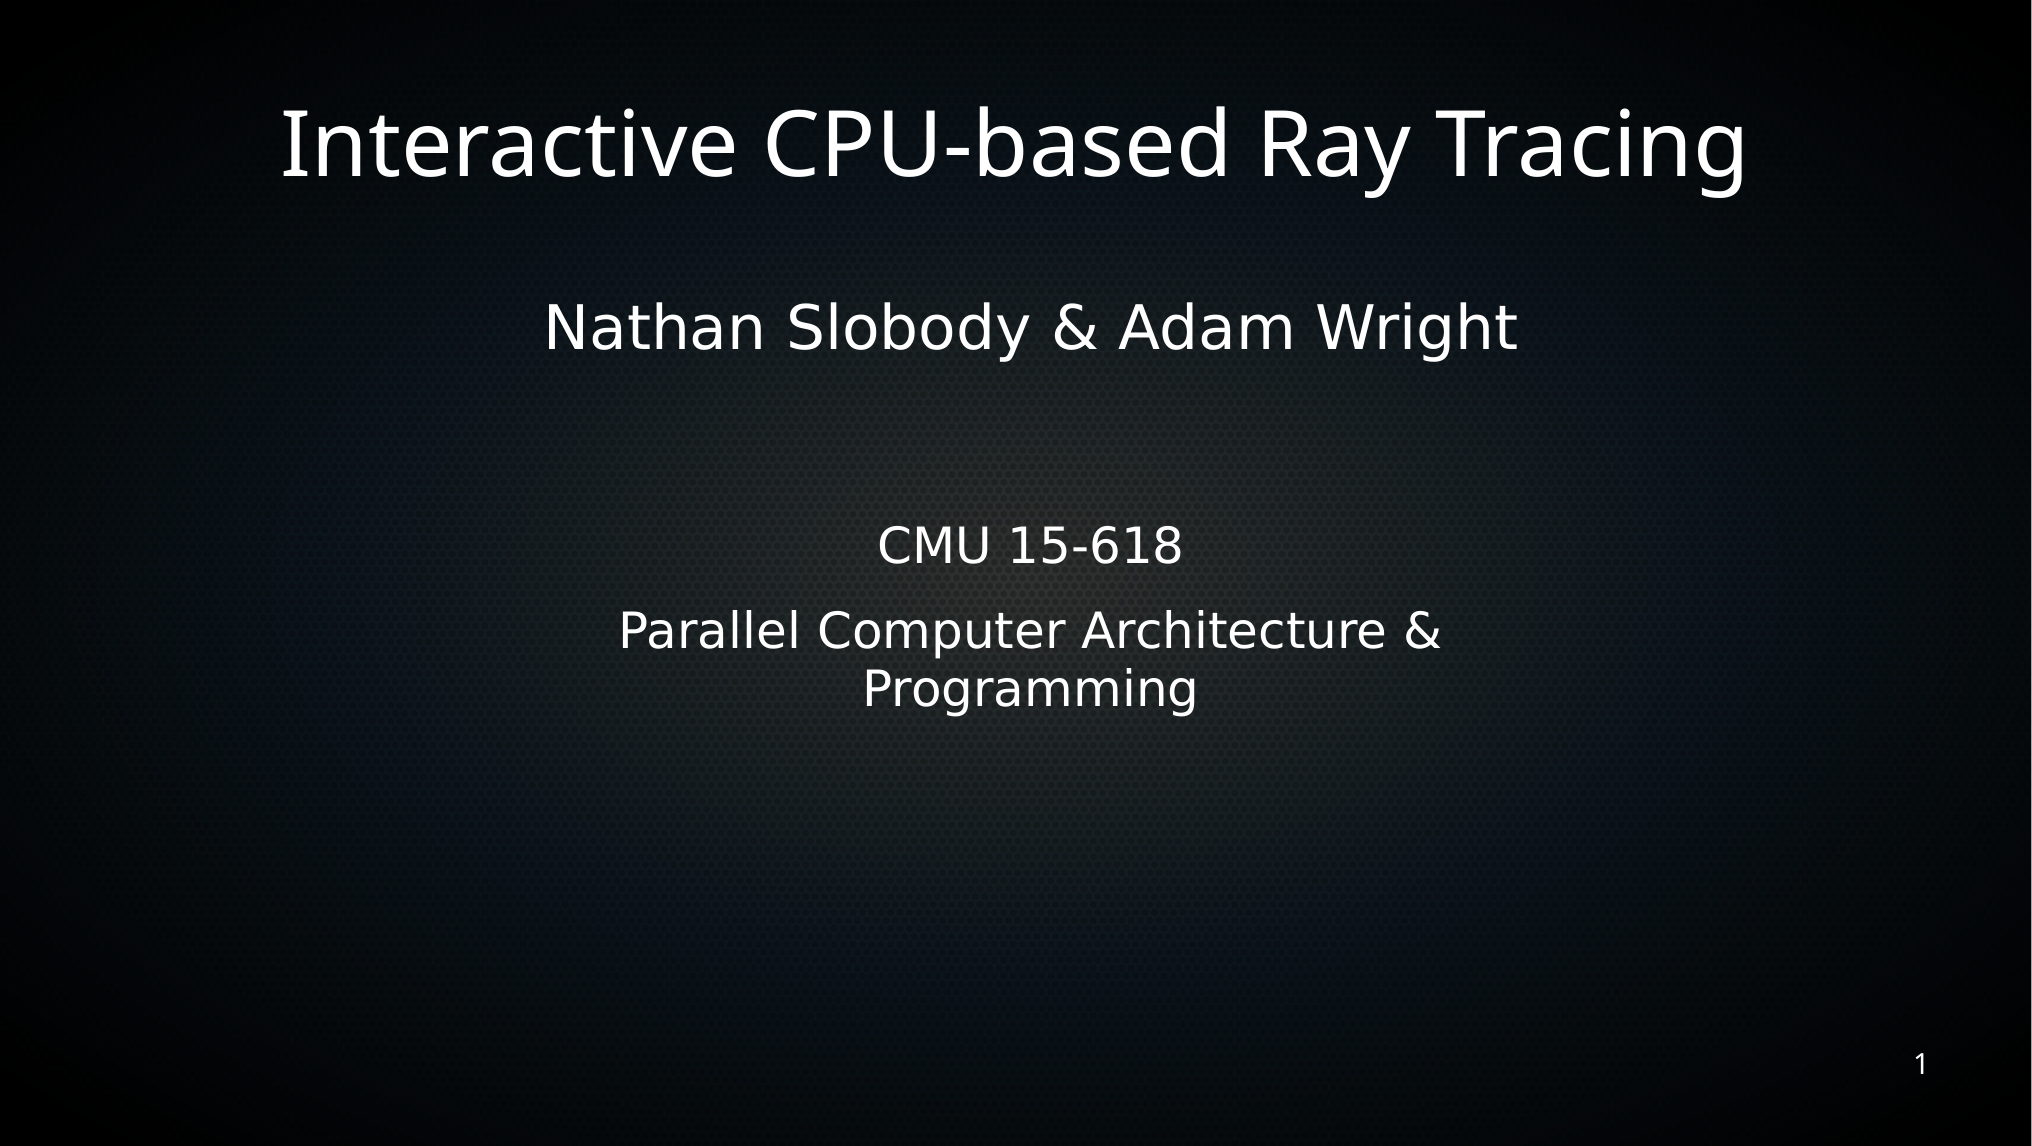

# Interactive CPU-based Ray Tracing
Nathan Slobody & Adam Wright
CMU 15-618
Parallel Computer Architecture & Programming
1